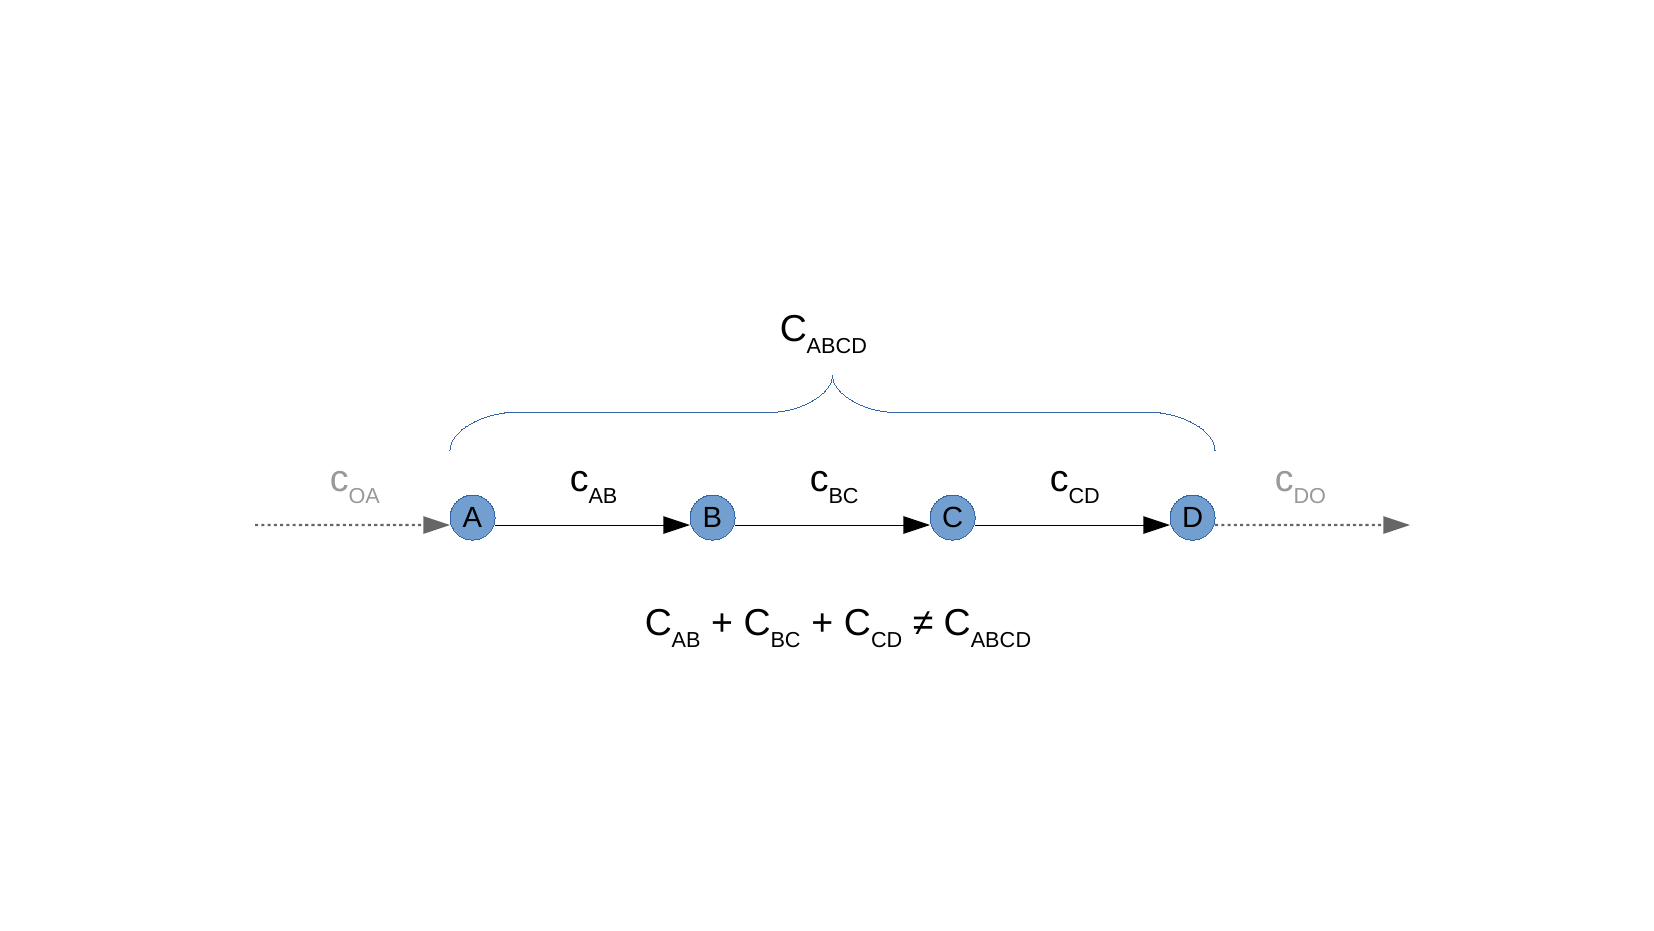

CABCD
cOA
cAB
cBC
cDO
cCD
A
B
C
D
CAB + CBC + CCD ≠ CABCD